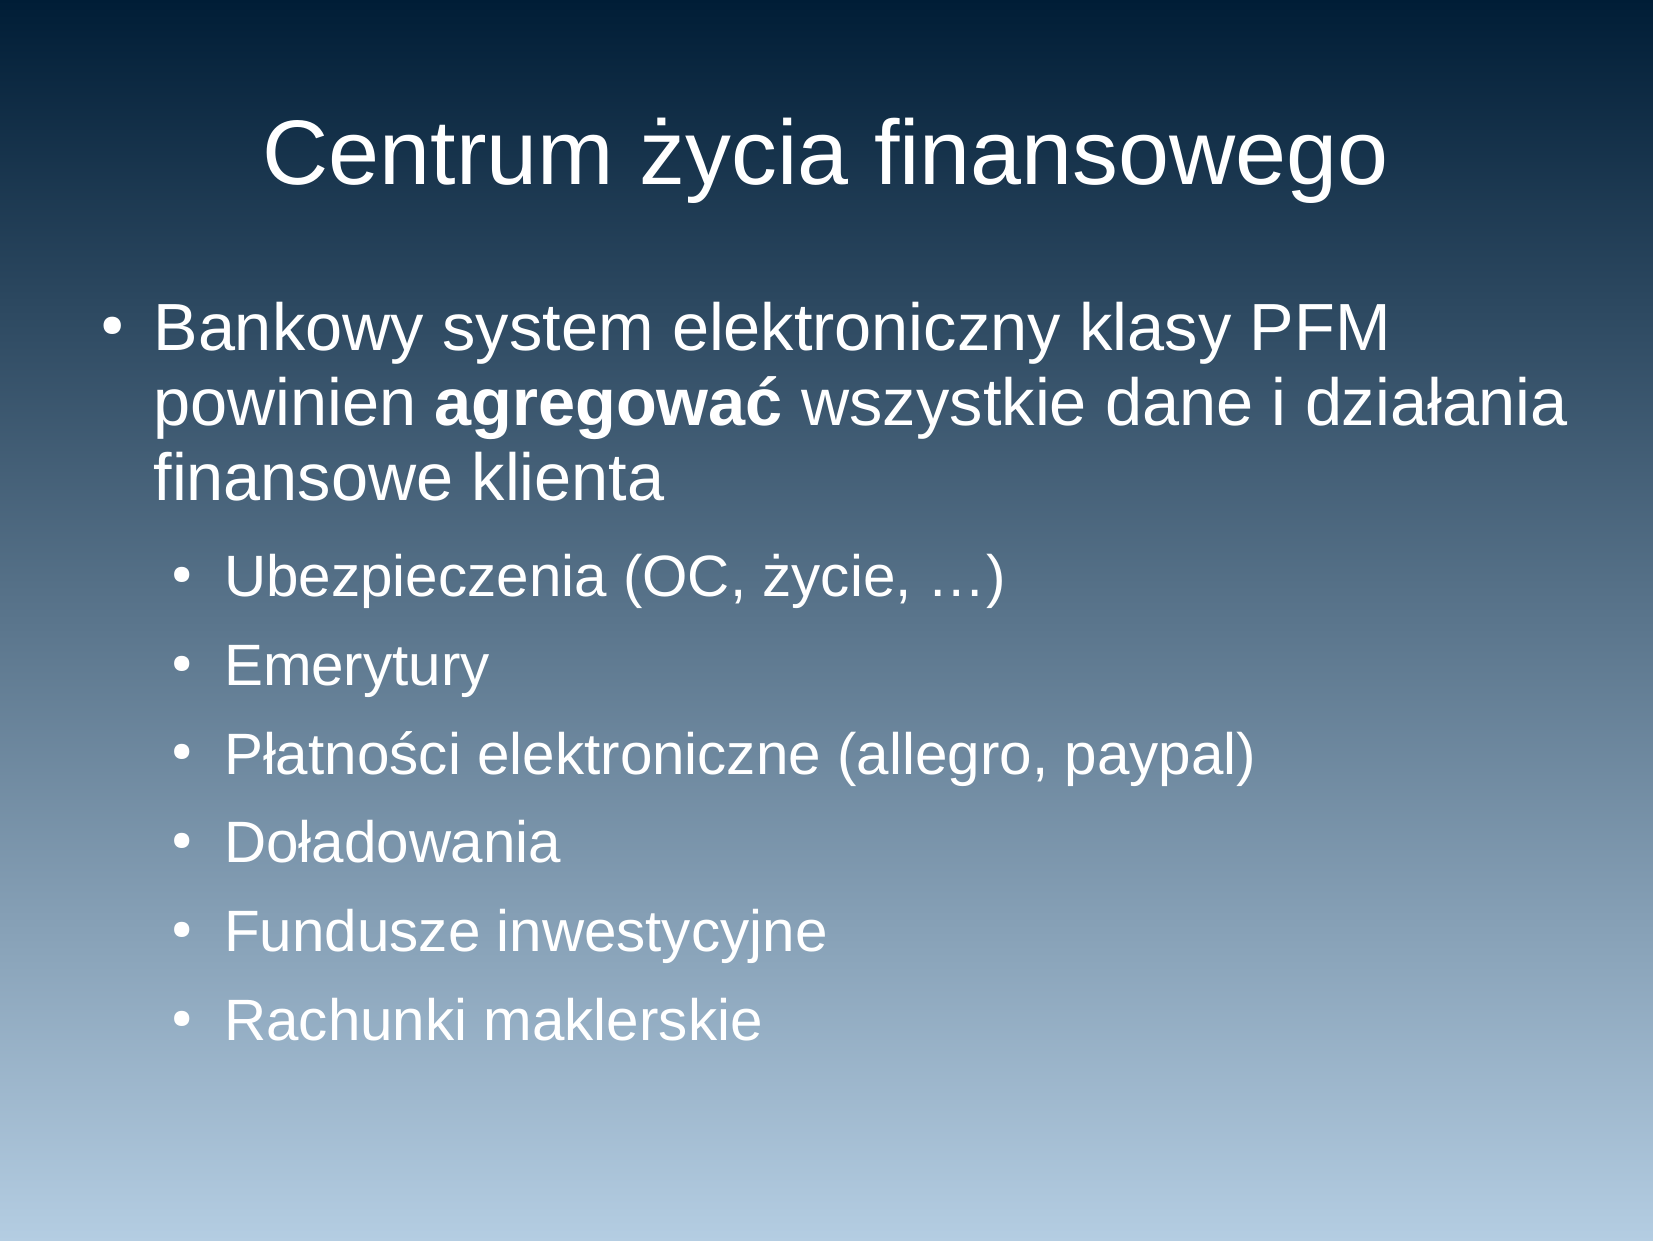

# Centrum życia finansowego
Bankowy system elektroniczny klasy PFM powinien agregować wszystkie dane i działania finansowe klienta
Ubezpieczenia (OC, życie, …)
Emerytury
Płatności elektroniczne (allegro, paypal)
Doładowania
Fundusze inwestycyjne
Rachunki maklerskie